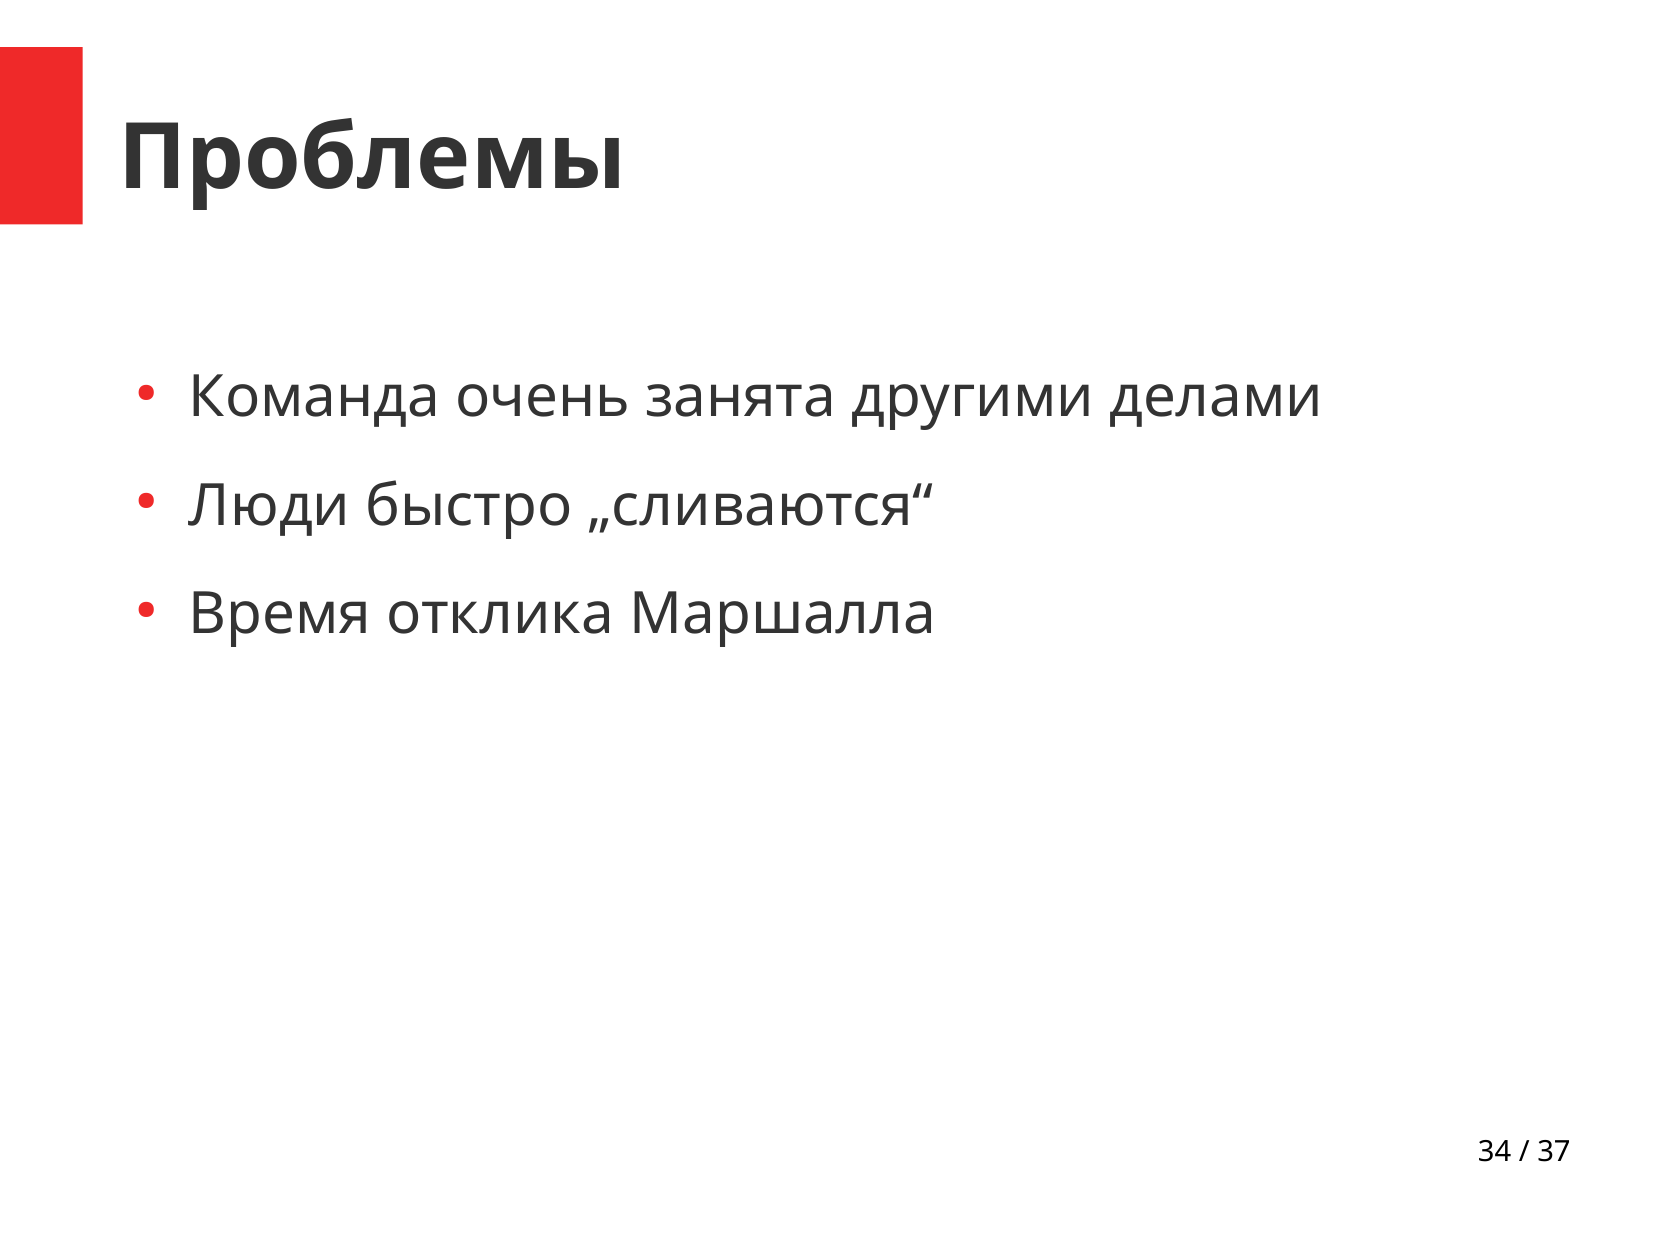

# Проблемы
Команда очень занята другими делами
Люди быстро „сливаются“
Время отклика Маршалла
34